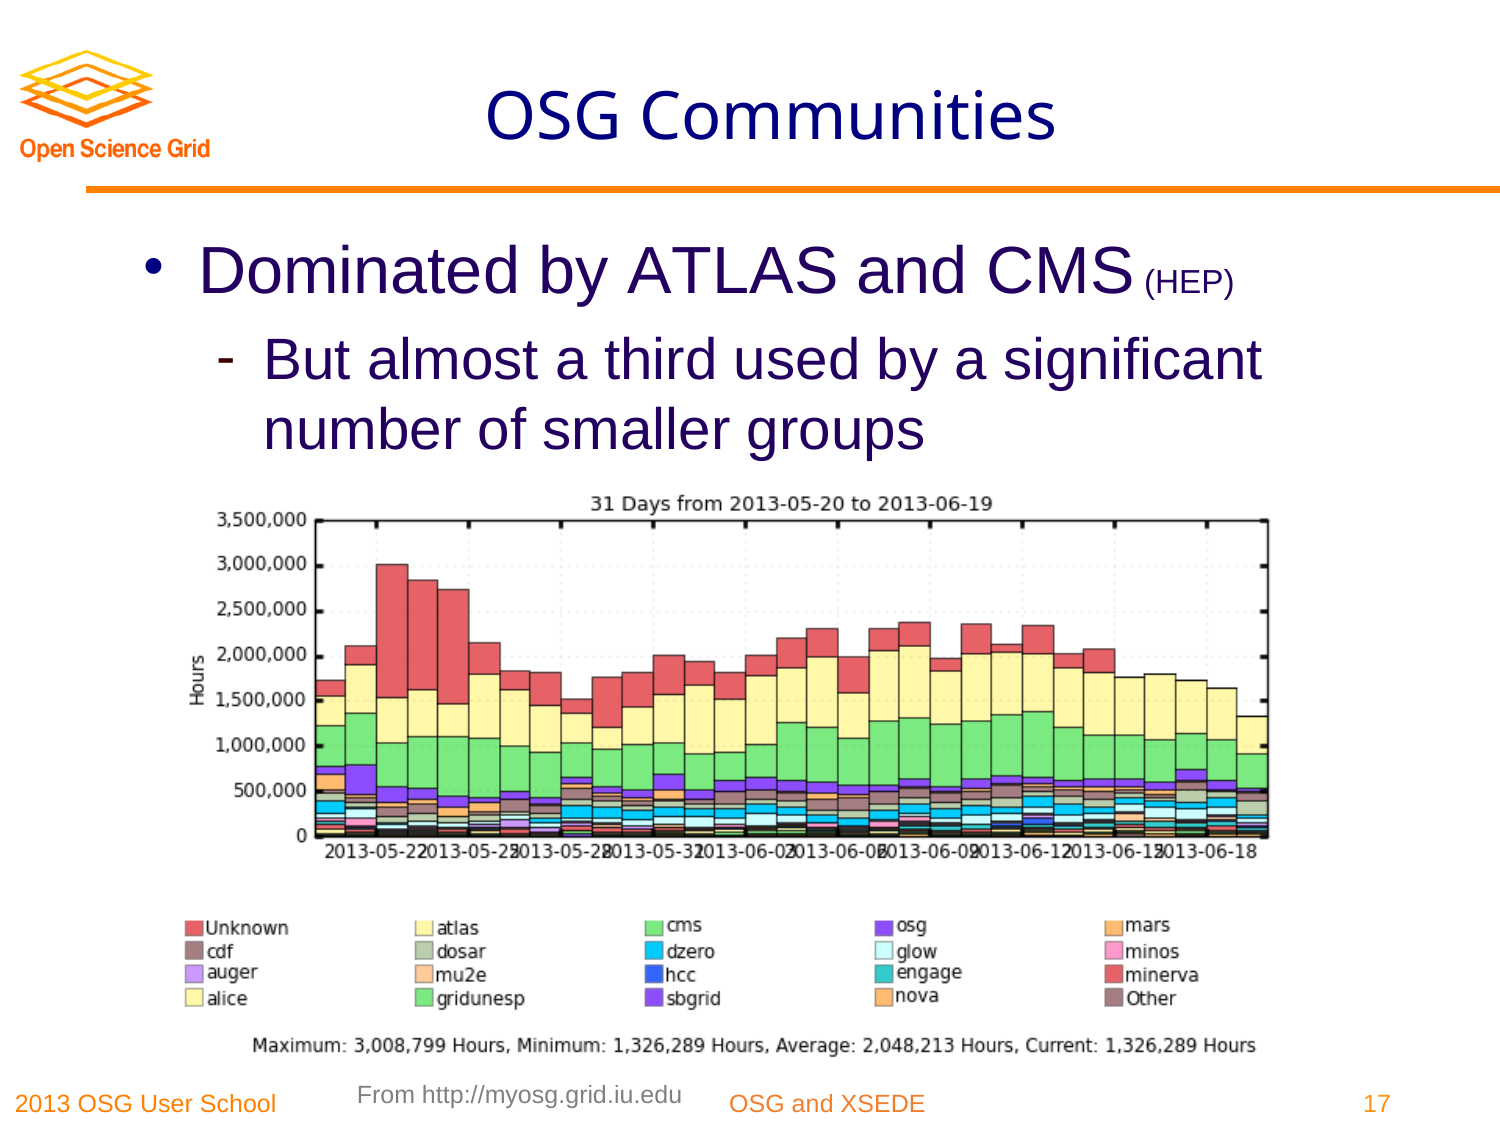

# OSG Communities
Dominated by ATLAS and CMS (HEP)
But almost a third used by a significant number of smaller groups
From http://myosg.grid.iu.edu
17